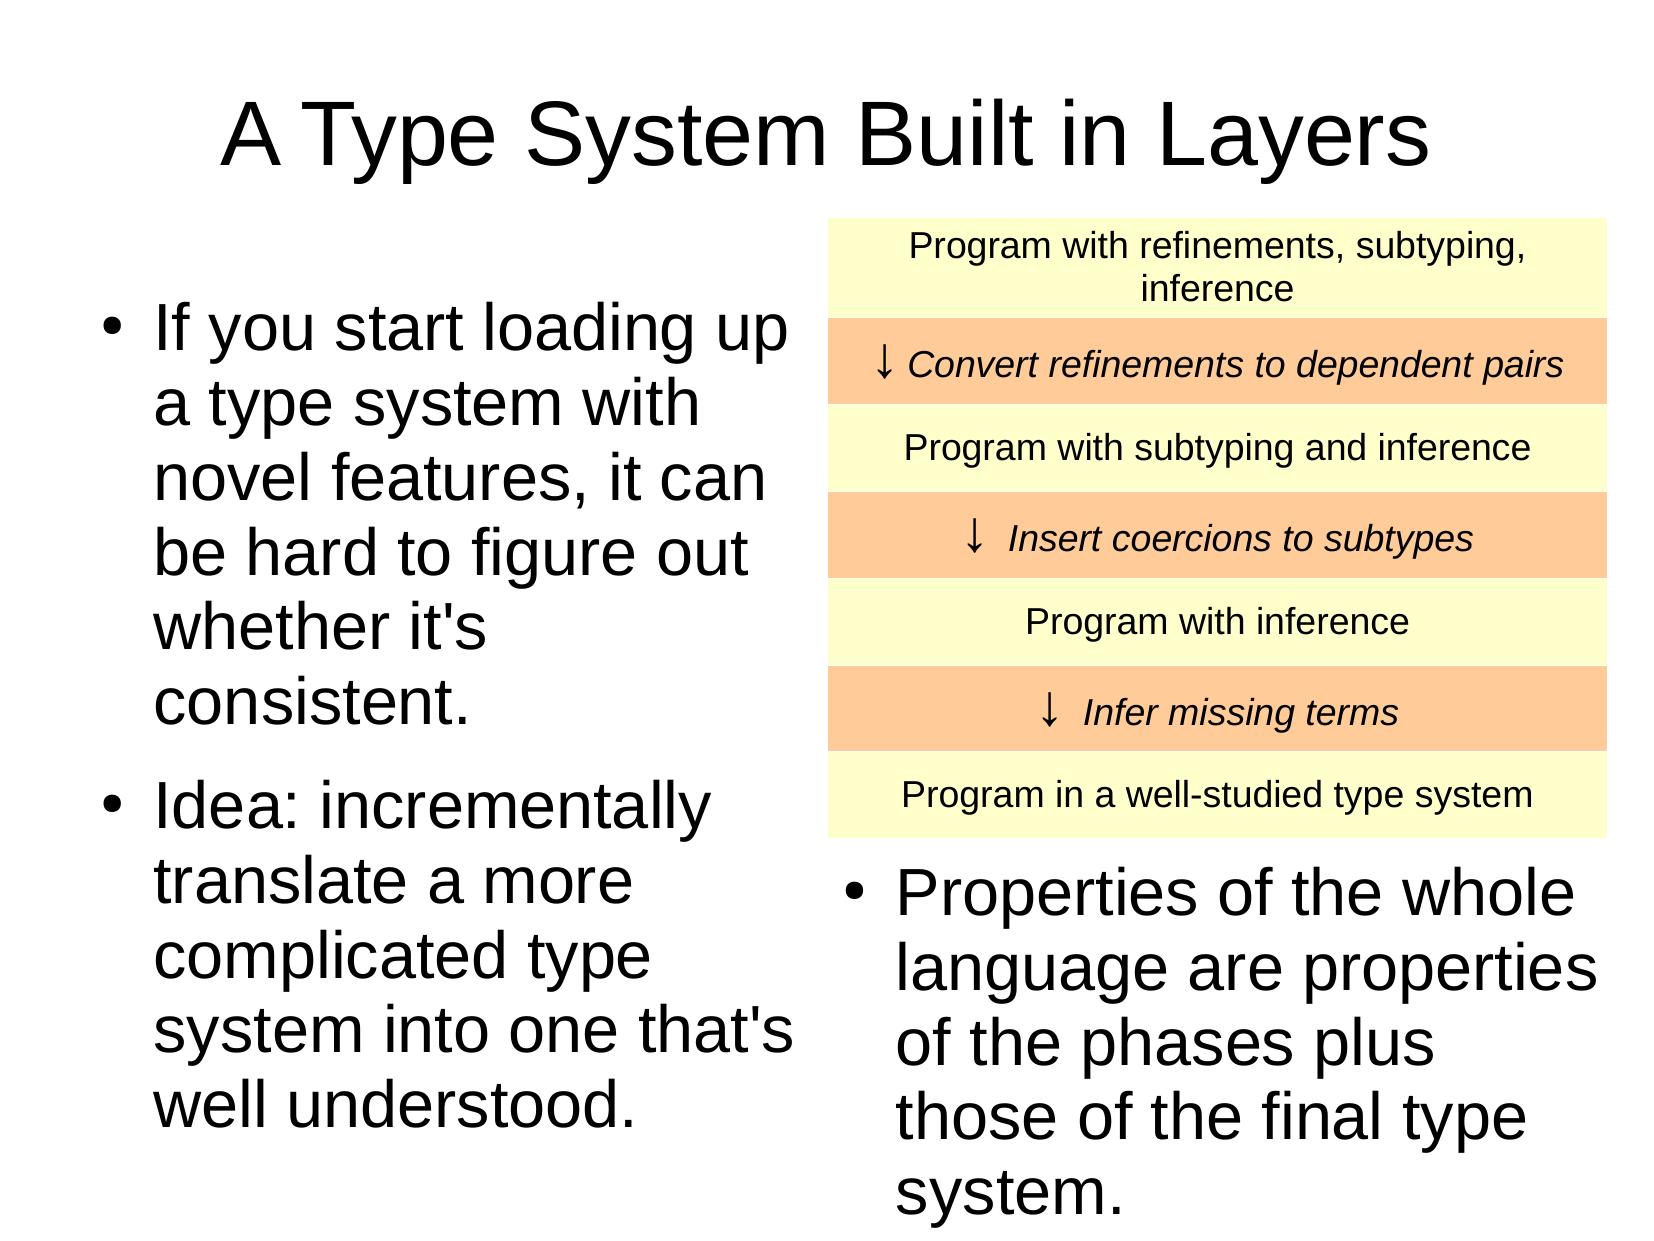

# A Type System Built in Layers
| Program with refinements, subtyping, inference |
| --- |
| ↓ Convert refinements to dependent pairs |
| Program with subtyping and inference |
| ↓ Insert coercions to subtypes |
| Program with inference |
| ↓ Infer missing terms |
| Program in a well-studied type system |
If you start loading up a type system with novel features, it can be hard to figure out whether it's consistent.
Idea: incrementally translate a more complicated type system into one that's well understood.
Properties of the whole language are properties of the phases plus those of the final type system.